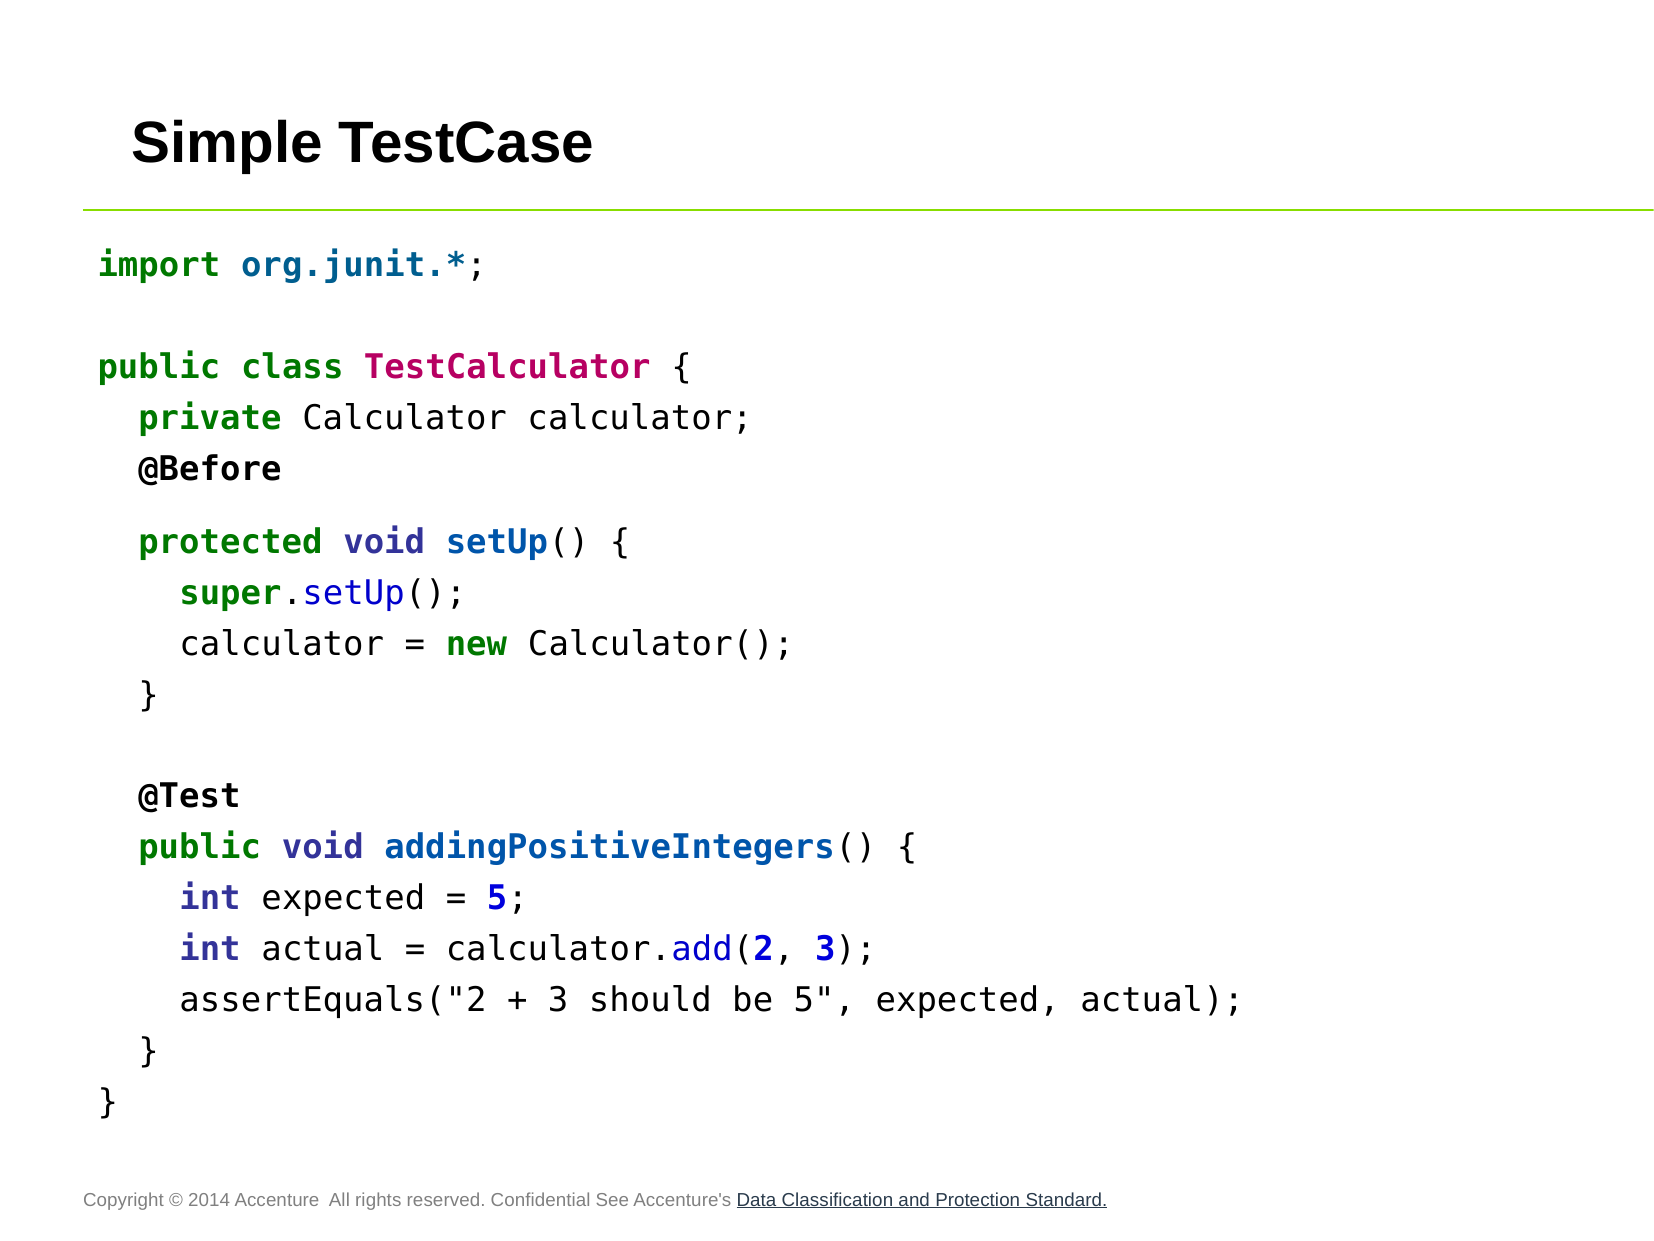

# Simple TestCase
import org.junit.*;
public class TestCalculator {
 private Calculator calculator;
 @Before
 protected void setUp() {
 super.setUp();
 calculator = new Calculator();
 }
 @Test
 public void addingPositiveIntegers() {
 int expected = 5;
 int actual = calculator.add(2, 3);
 assertEquals("2 + 3 should be 5", expected, actual);
 }
}